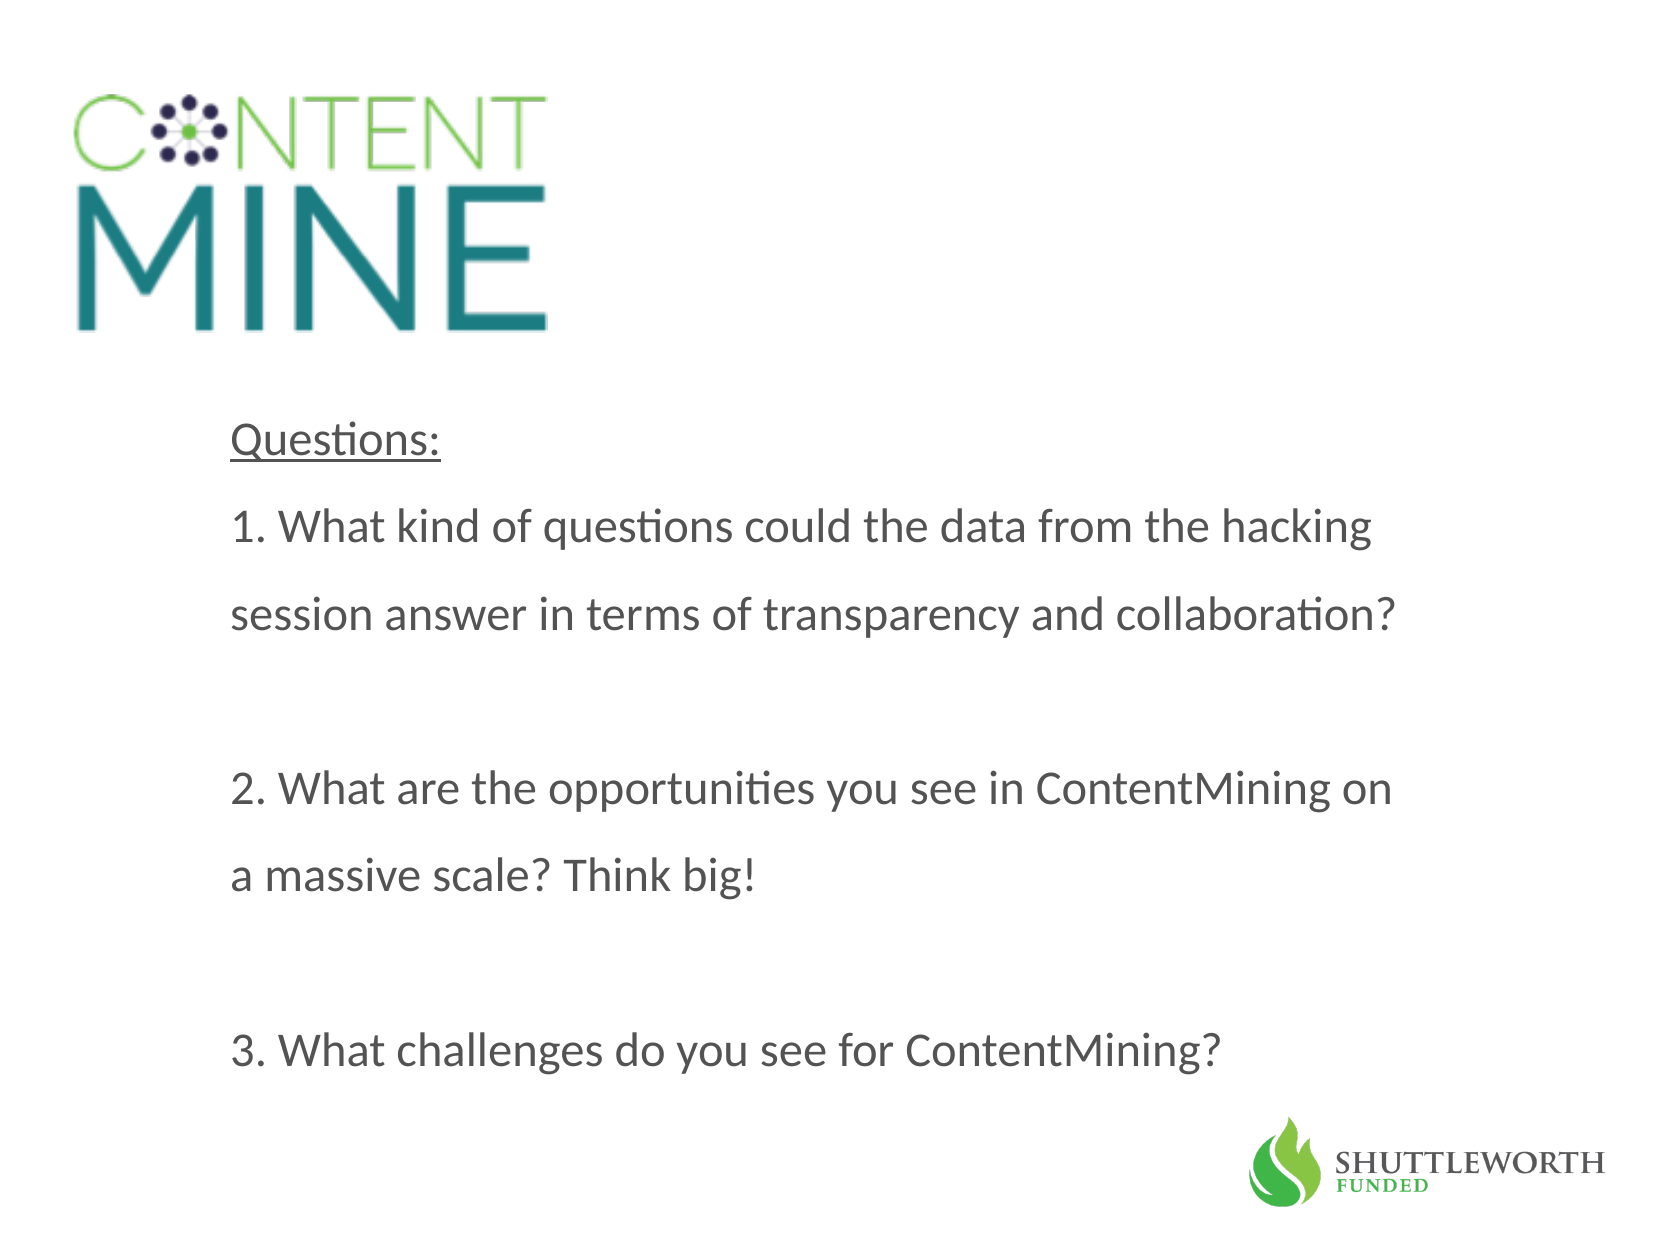

# Questions: 1. What kind of questions could the data from the hacking session answer in terms of transparency and collaboration? 2. What are the opportunities you see in ContentMining on a massive scale? Think big! 3. What challenges do you see for ContentMining?